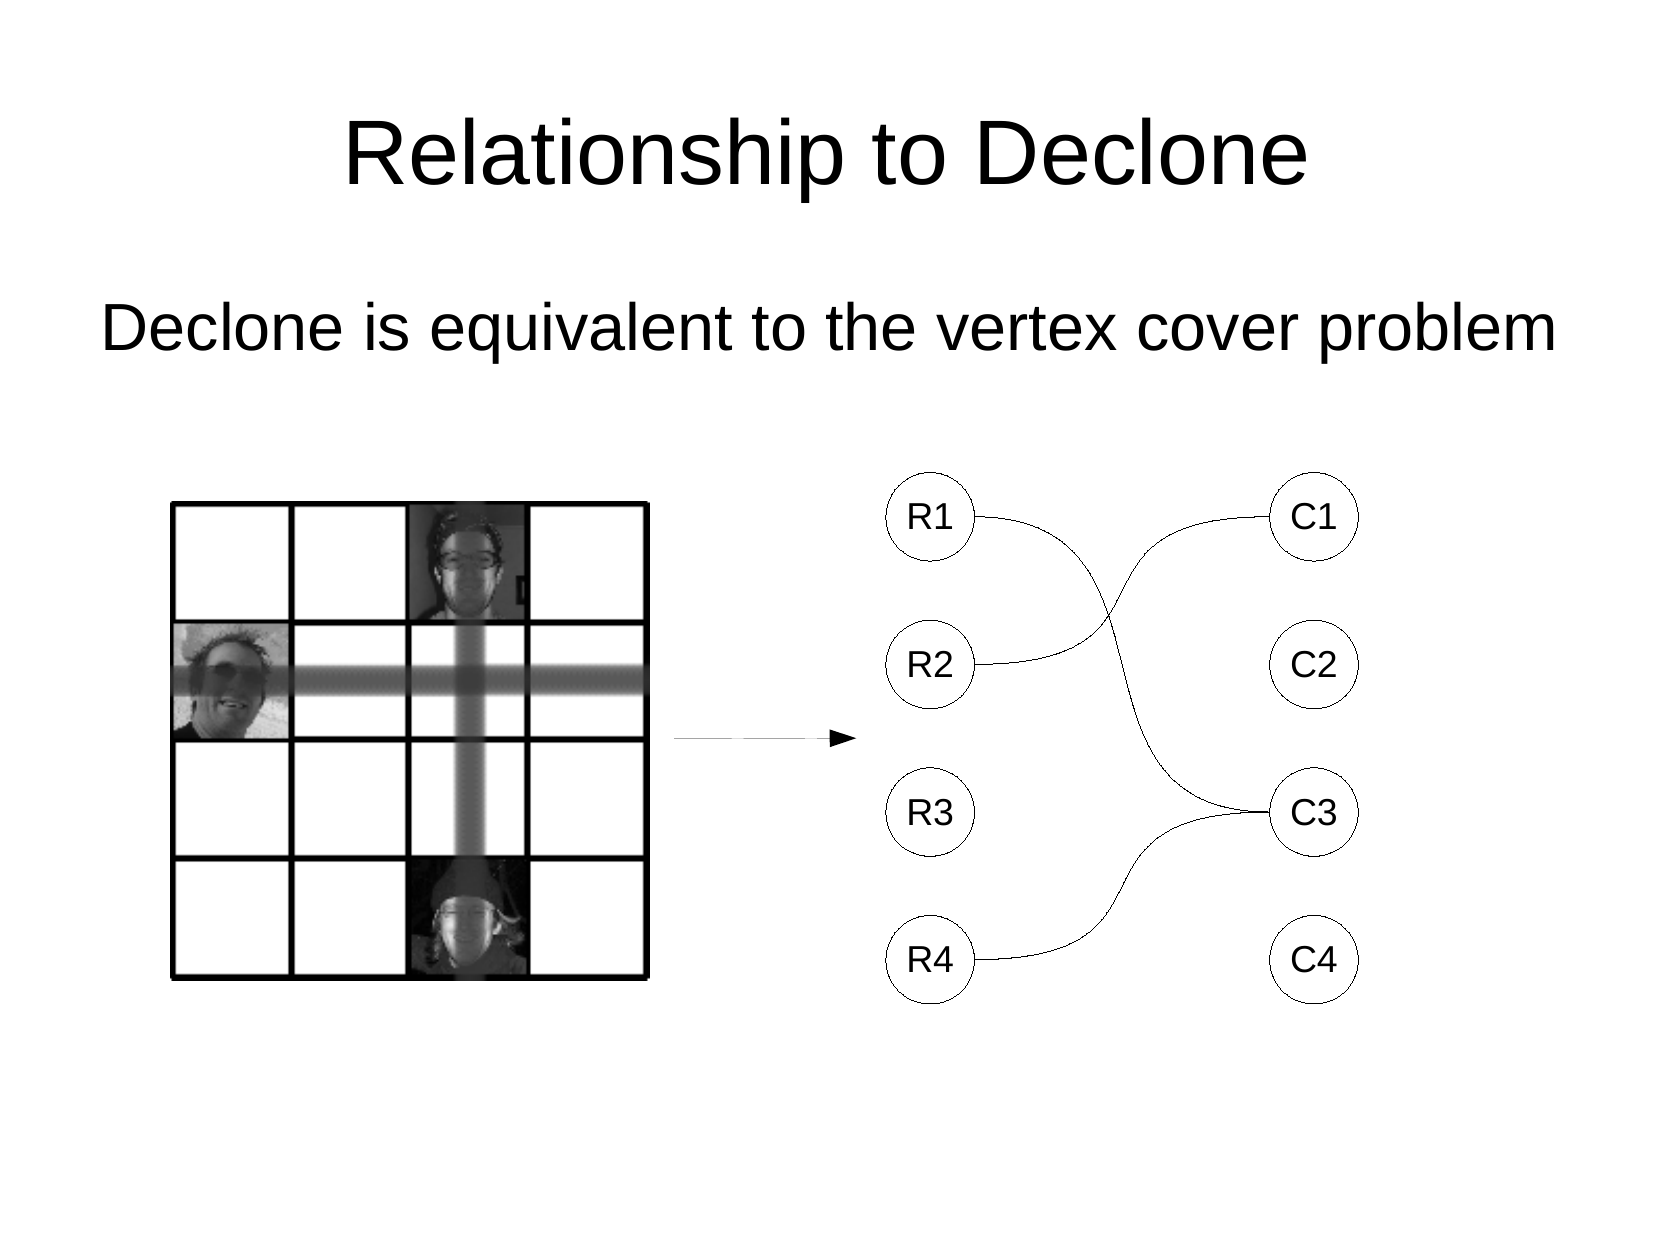

# Relationship to Declone
Declone is equivalent to the vertex cover problem
R1
C1
R2
C2
R3
C3
R4
C4